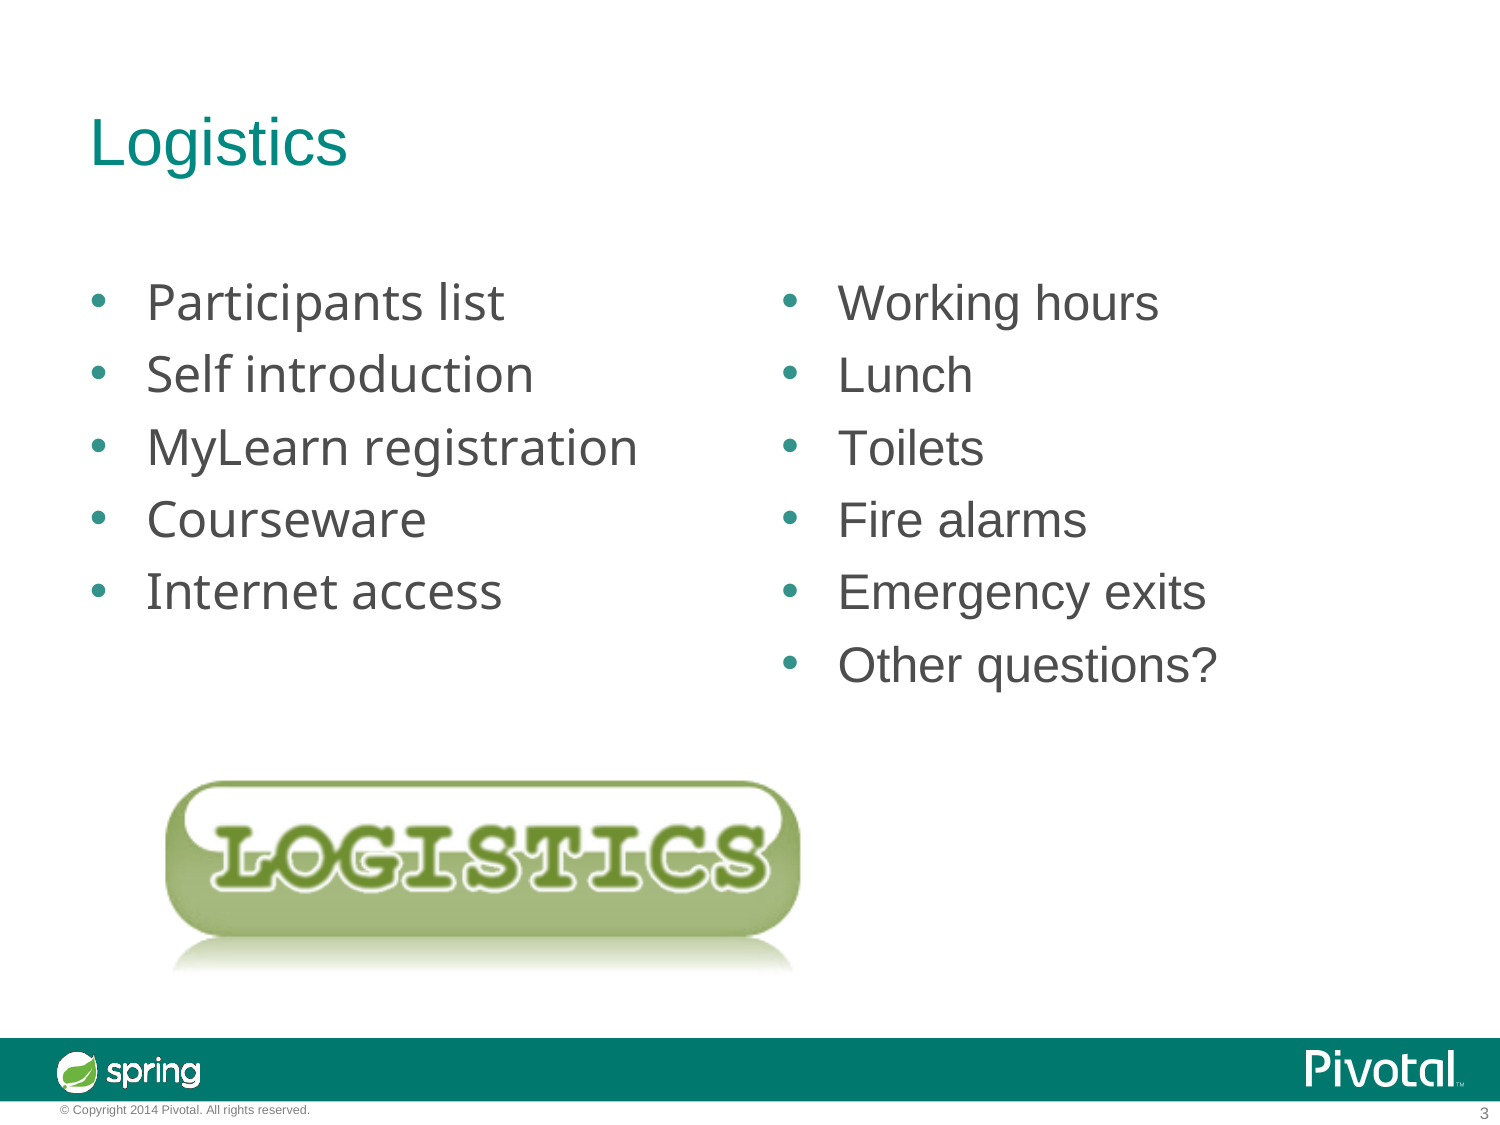

# Logistics
Participants list
Self introduction
MyLearn registration
Courseware
Internet access
Working hours
Lunch
Toilets
Fire alarms
Emergency exits
Other questions?